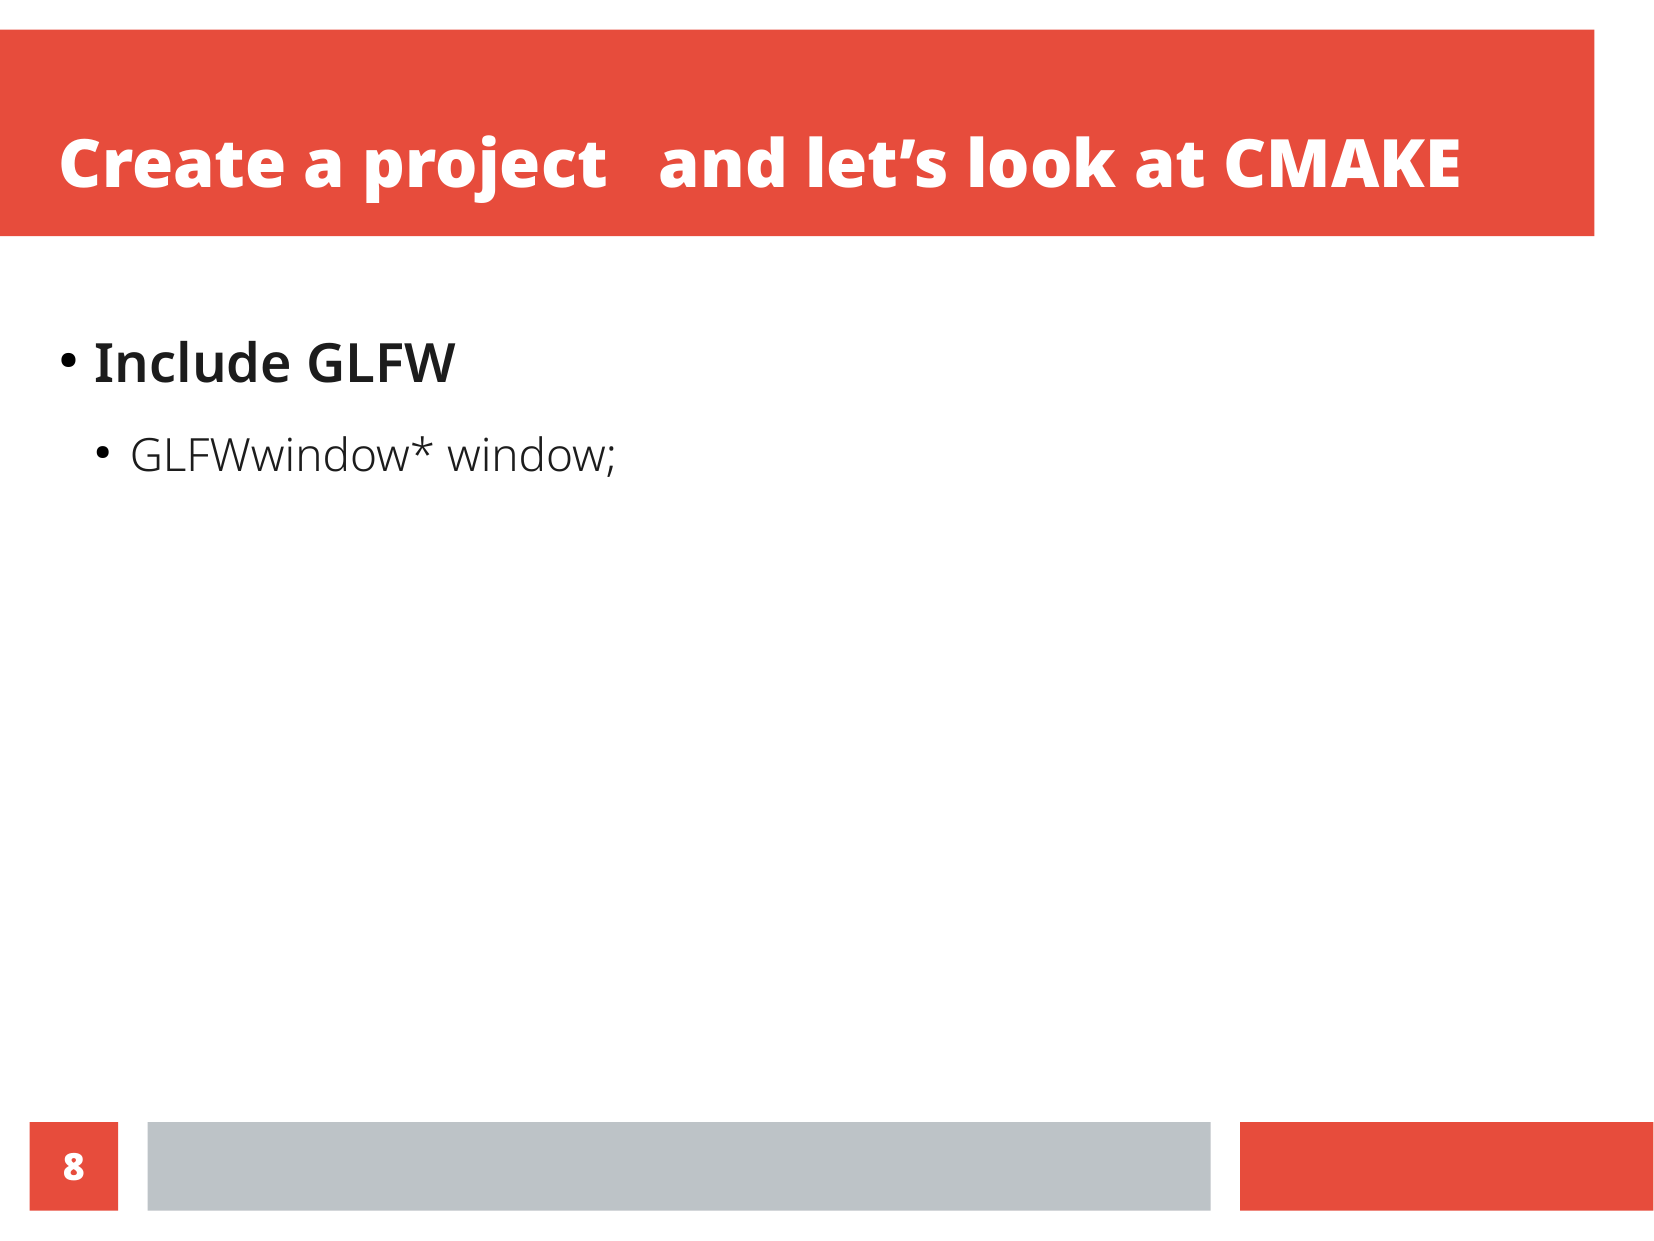

# Create a project	and let’s look at CMAKE
Include GLFW
GLFWwindow* window;
8